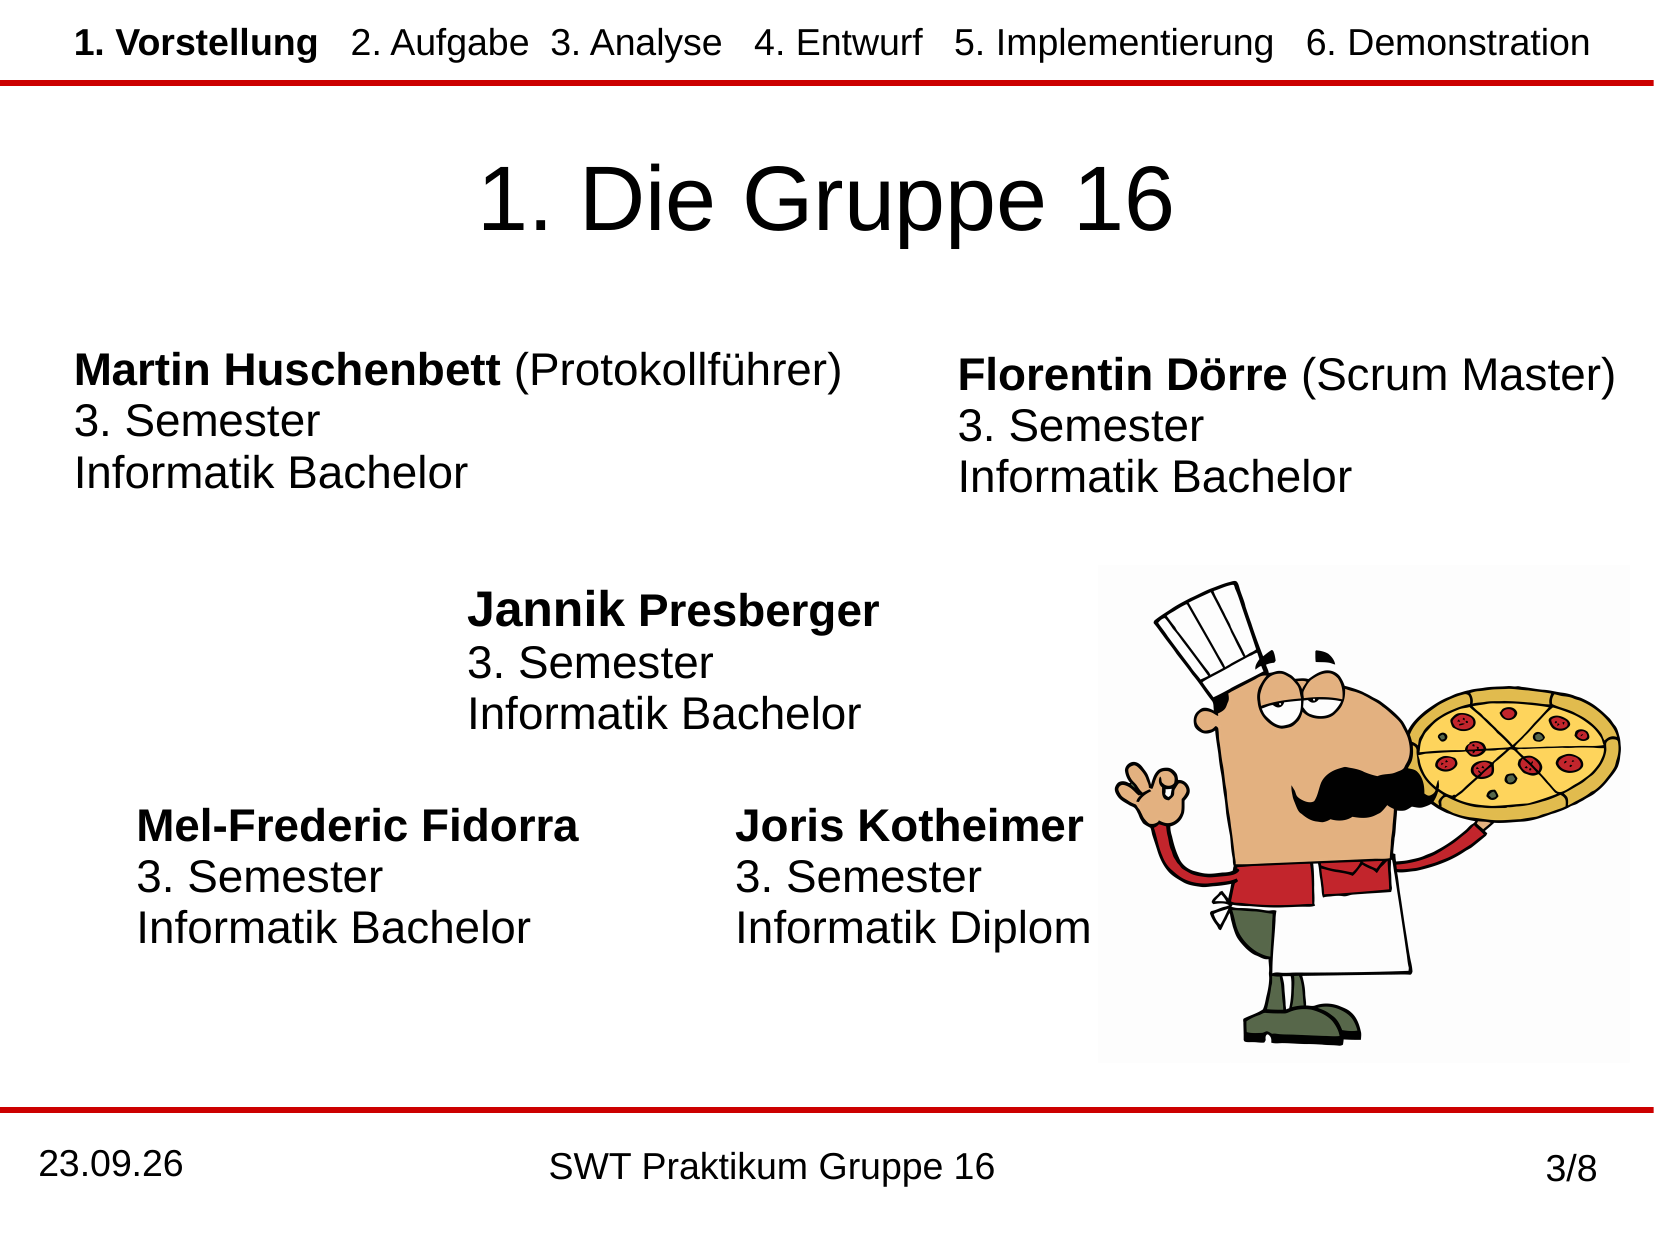

1. Vorstellung 2. Aufgabe 3. Analyse 4. Entwurf 5. Implementierung 6. Demonstration
# 1. Die Gruppe 16
Martin Huschenbett (Protokollführer)
3. Semester
Informatik Bachelor
Florentin Dörre (Scrum Master)
3. Semester
Informatik Bachelor
Jannik Presberger
3. Semester
Informatik Bachelor
Mel-Frederic Fidorra
3. Semester
Informatik Bachelor
Joris Kotheimer
3. Semester
Informatik Diplom